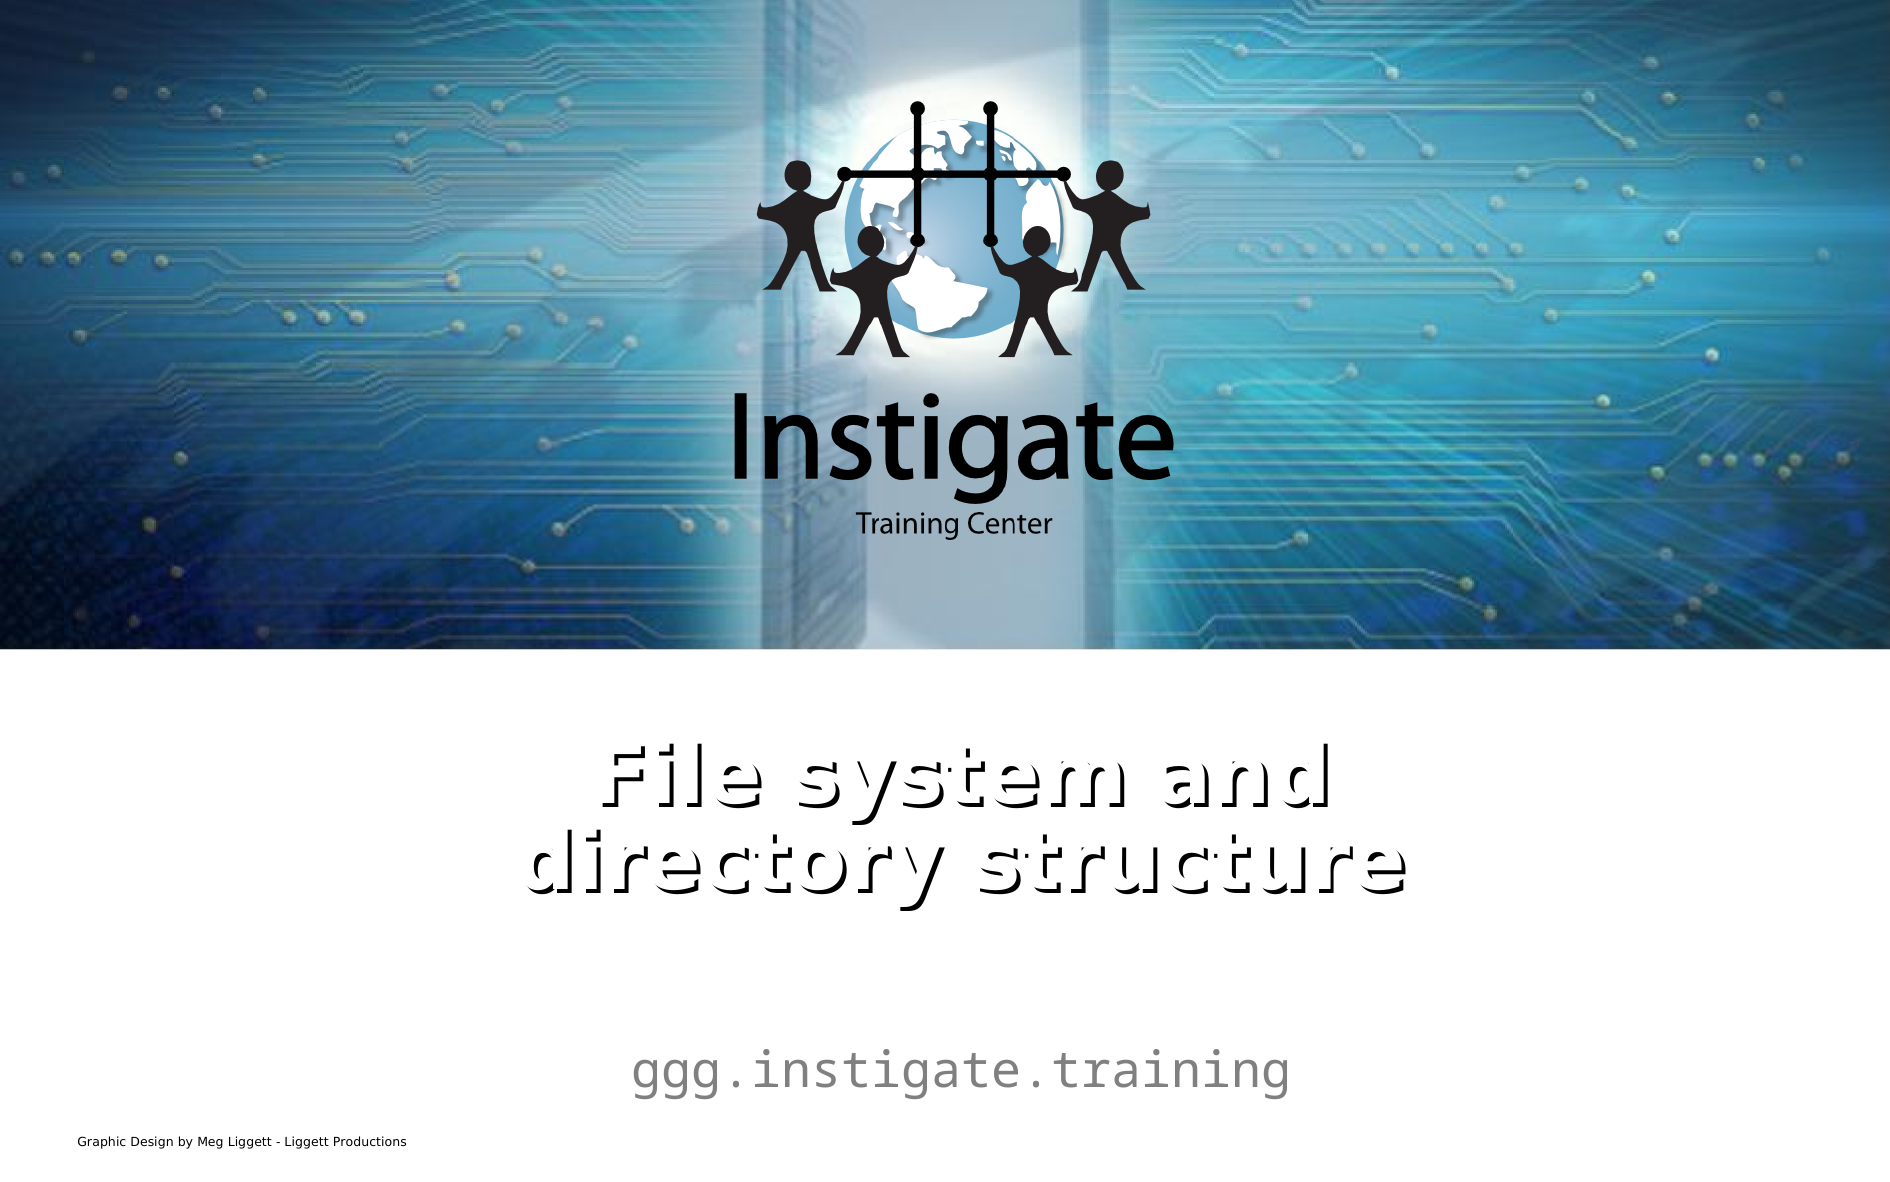

# File system and directory structure
ggg.instigate.training